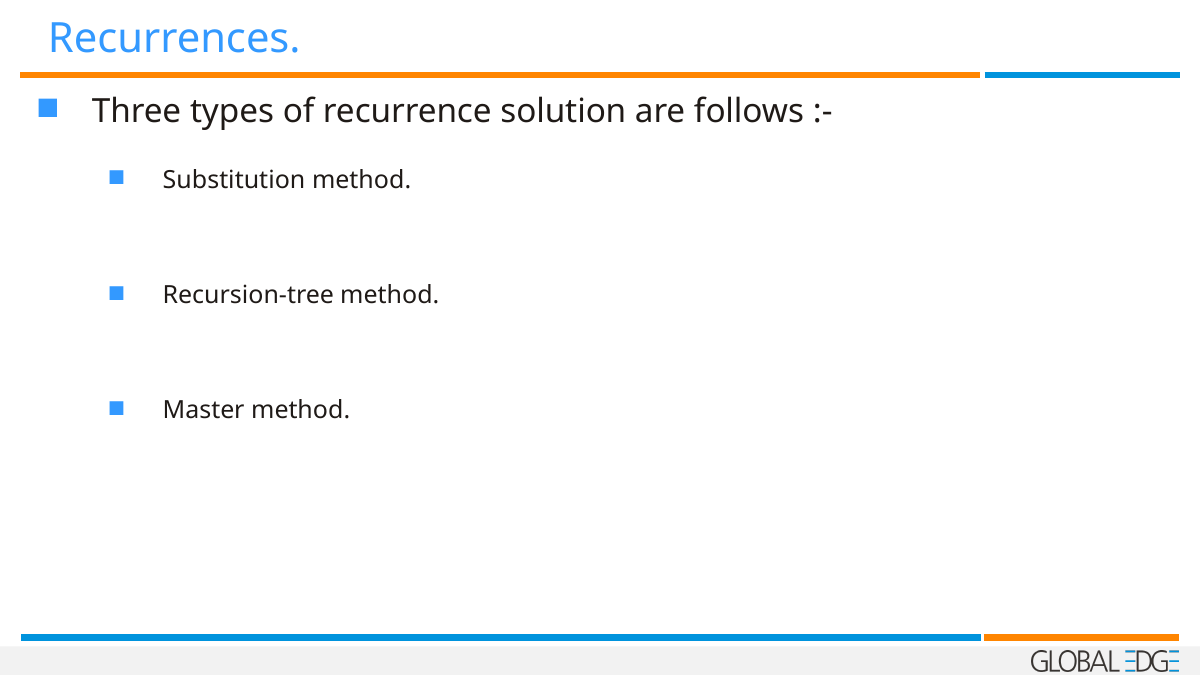

# Recurrences.
Three types of recurrence solution are follows :-
Substitution method.
Recursion-tree method.
Master method.